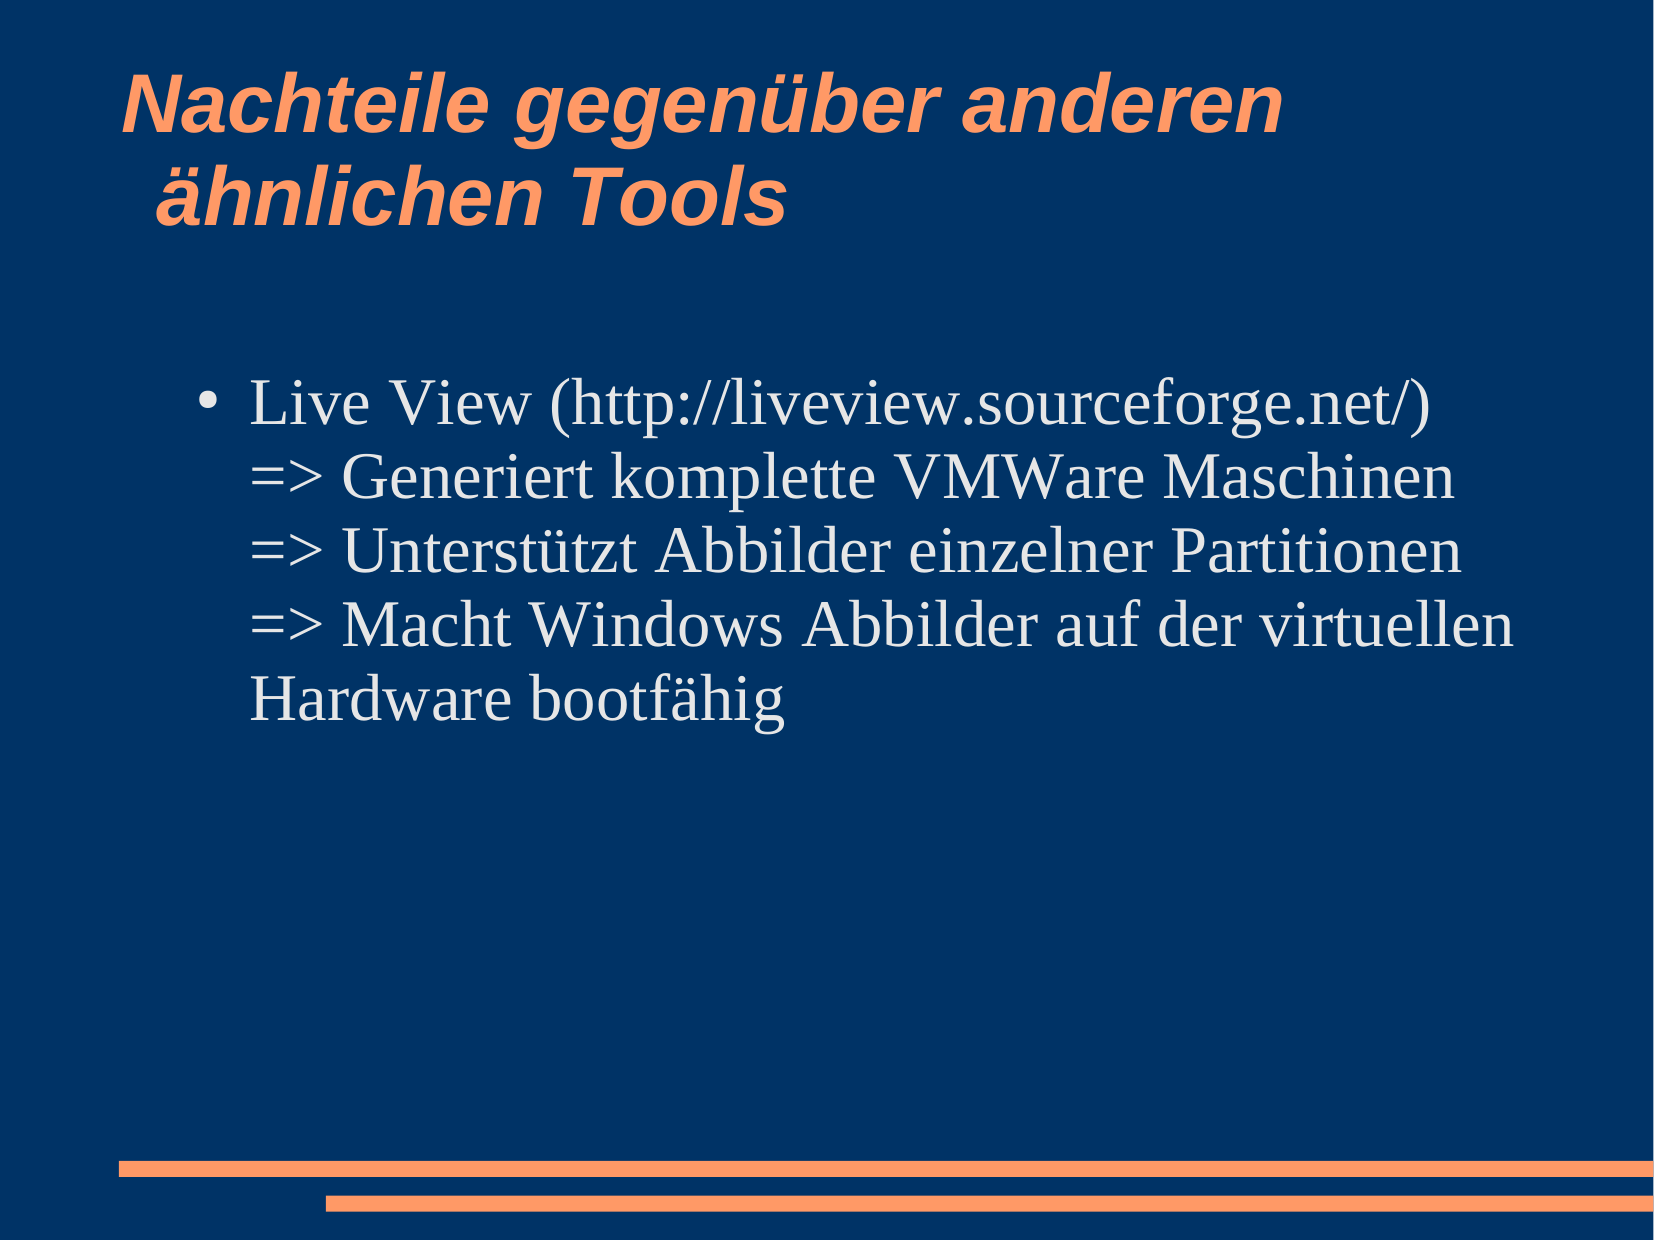

# Nachteile gegenüber anderen ähnlichen Tools
Live View (http://liveview.sourceforge.net/)
=> Generiert komplette VMWare Maschinen
=> Unterstützt Abbilder einzelner Partitionen
=> Macht Windows Abbilder auf der virtuellen Hardware bootfähig